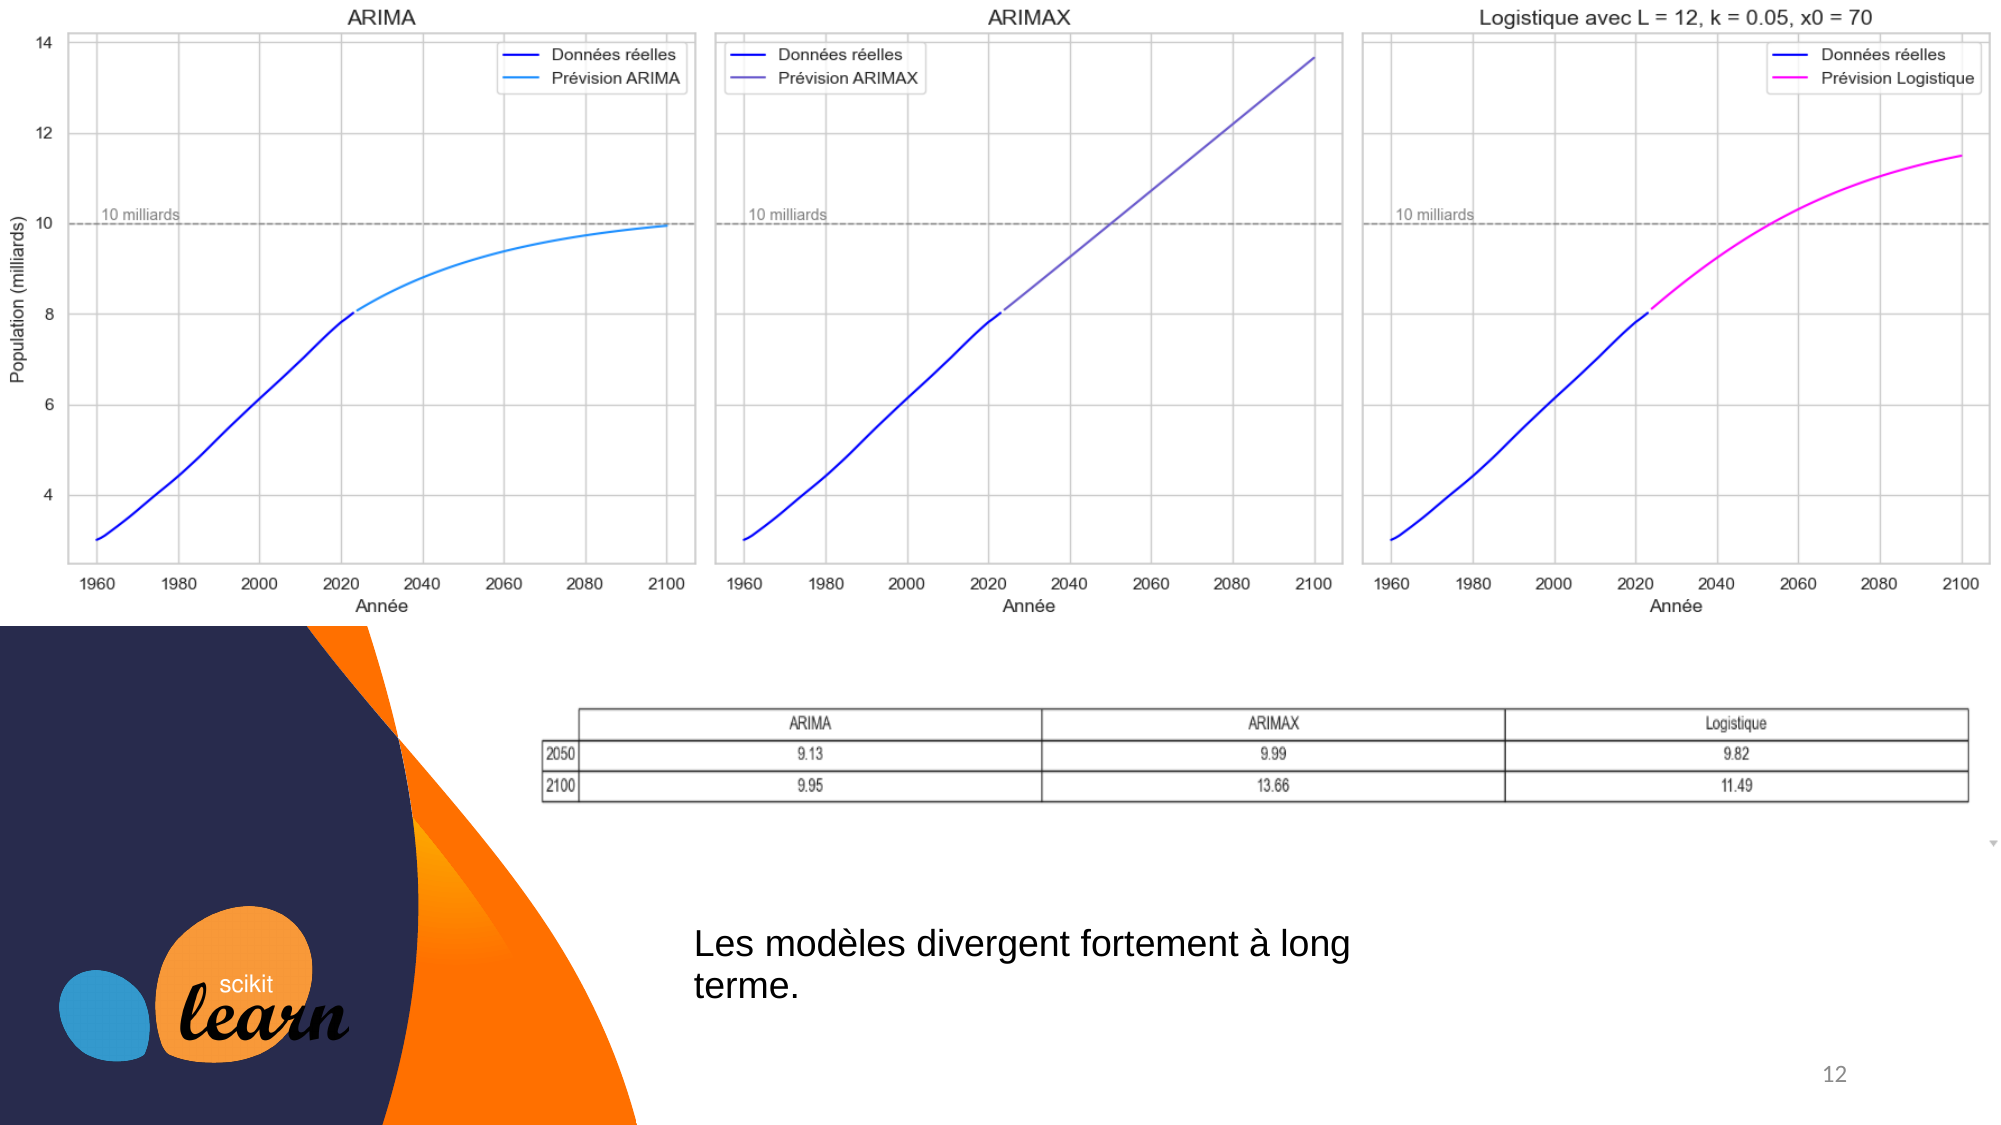

Les modèles divergent fortement à long terme.
12